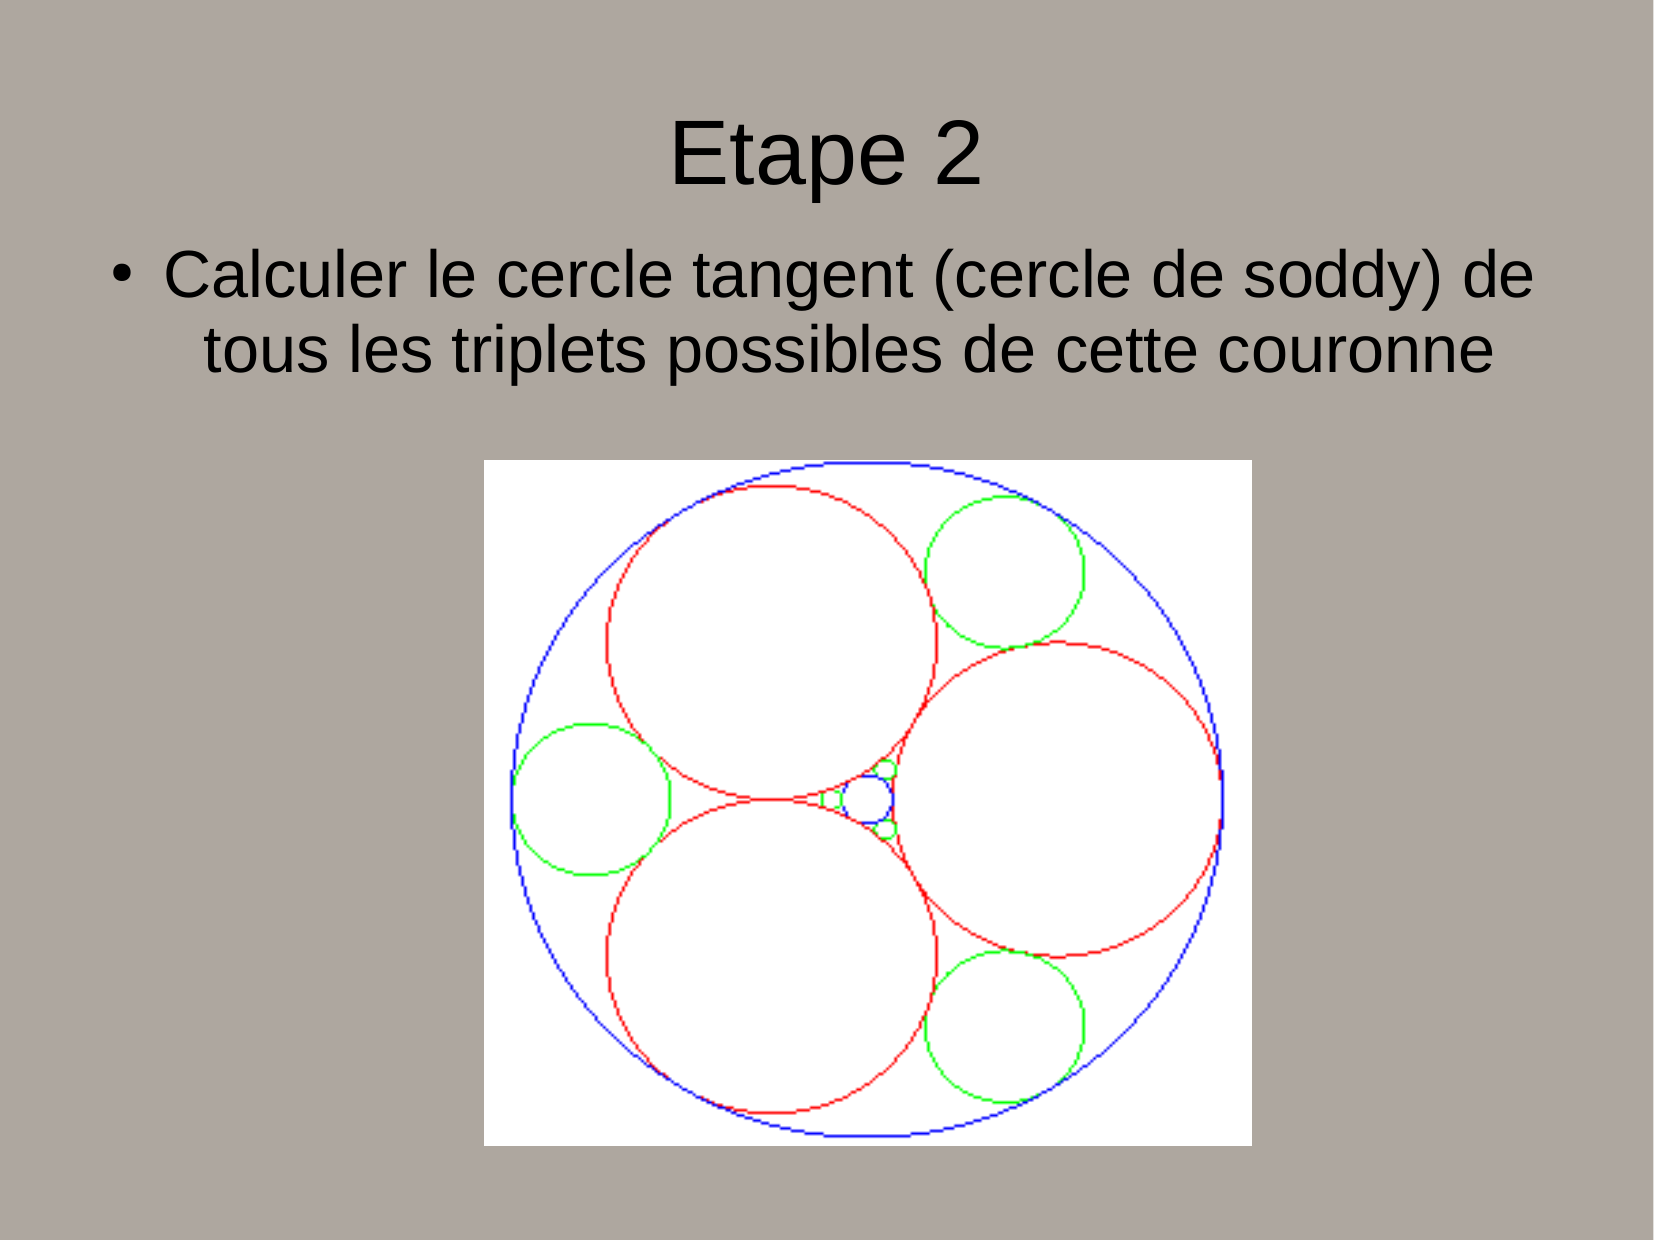

# Etape 2
Calculer le cercle tangent (cercle de soddy) de tous les triplets possibles de cette couronne